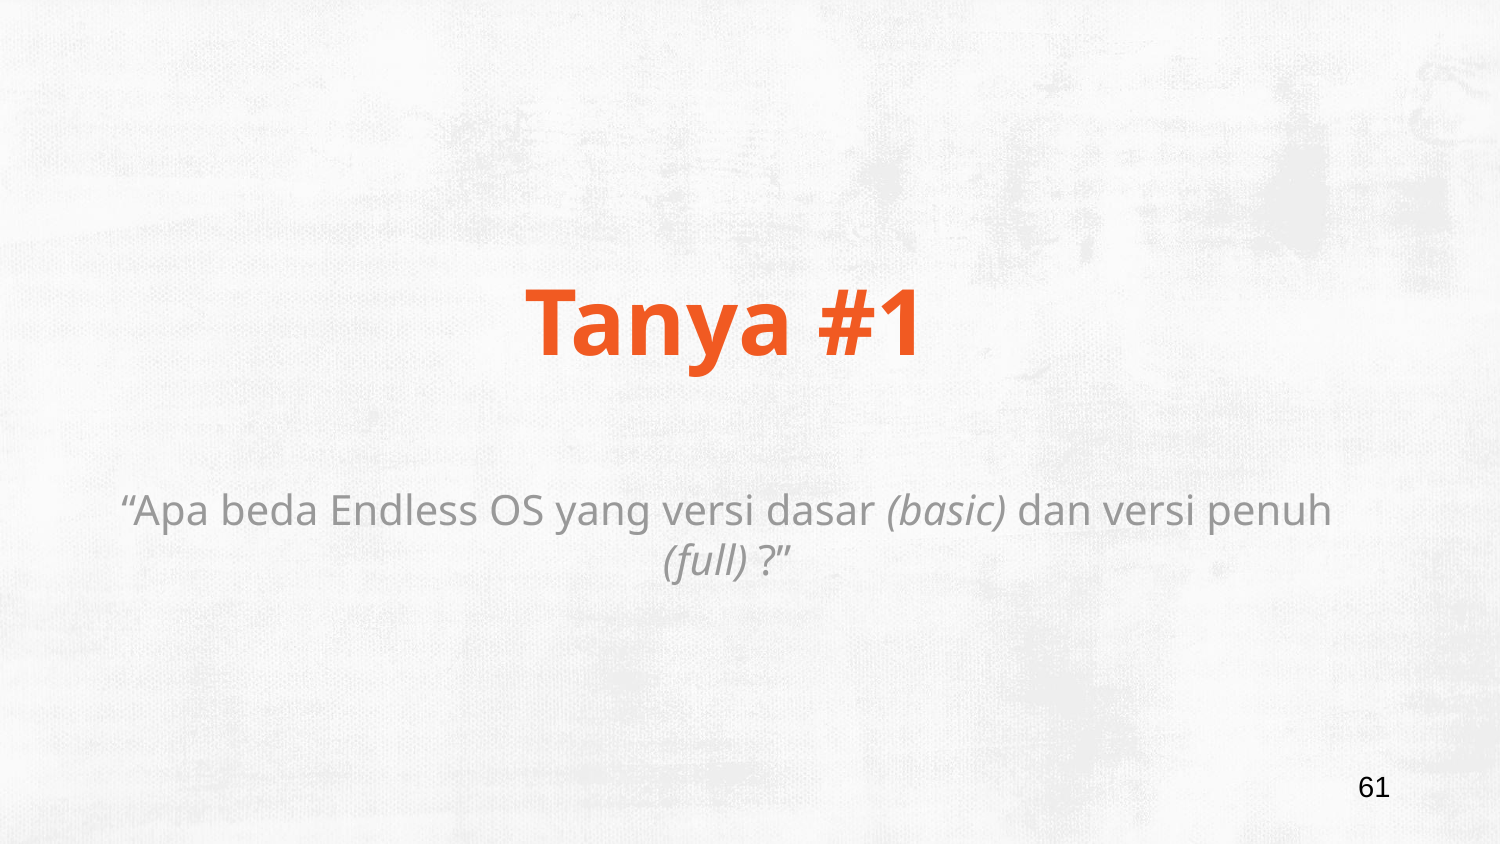

# Tanya #1 “Apa beda Endless OS yang versi dasar (basic) dan versi penuh (full) ?”